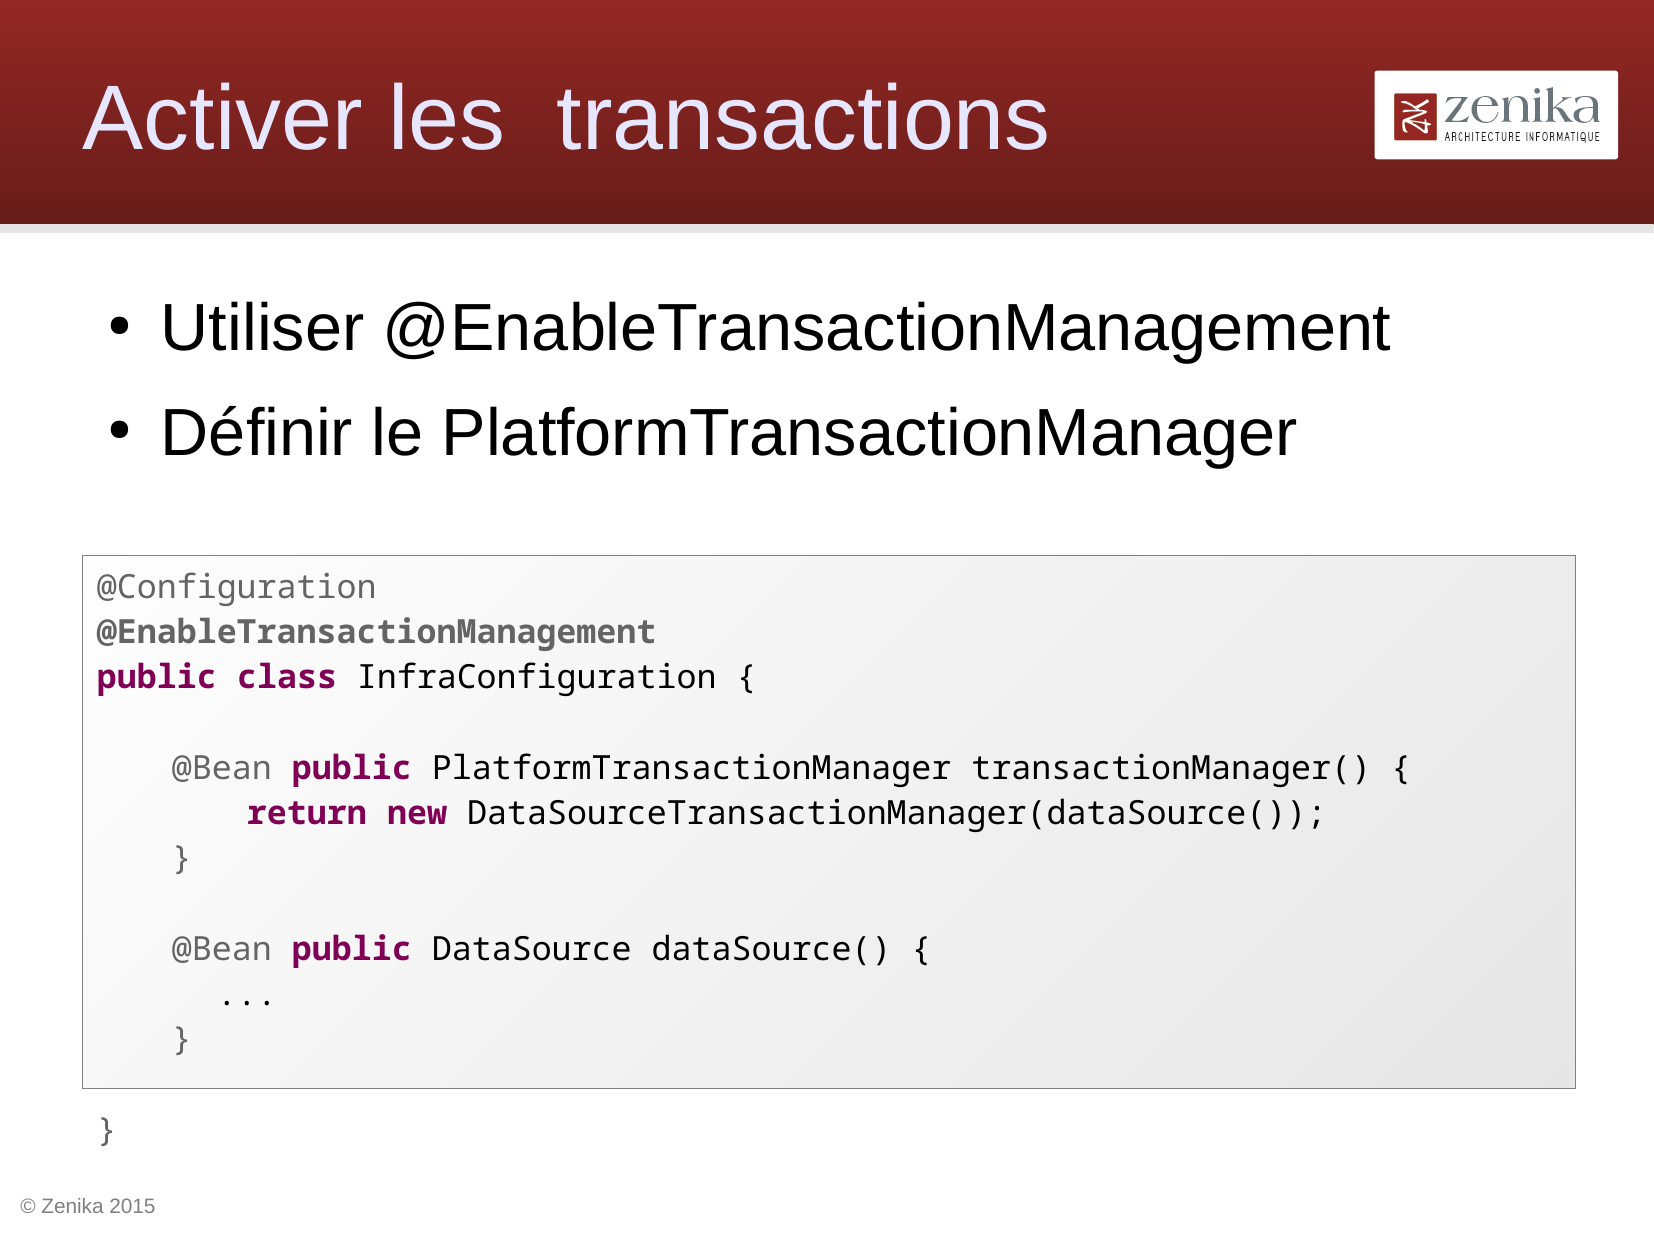

# Activer les transactions
Utiliser @EnableTransactionManagement
Définir le PlatformTransactionManager
@Configuration
@EnableTransactionManagement
public class InfraConfiguration {
	@Bean public PlatformTransactionManager transactionManager() {
		return new DataSourceTransactionManager(dataSource());
	}
	@Bean public DataSource dataSource() {
 ...
	}
}